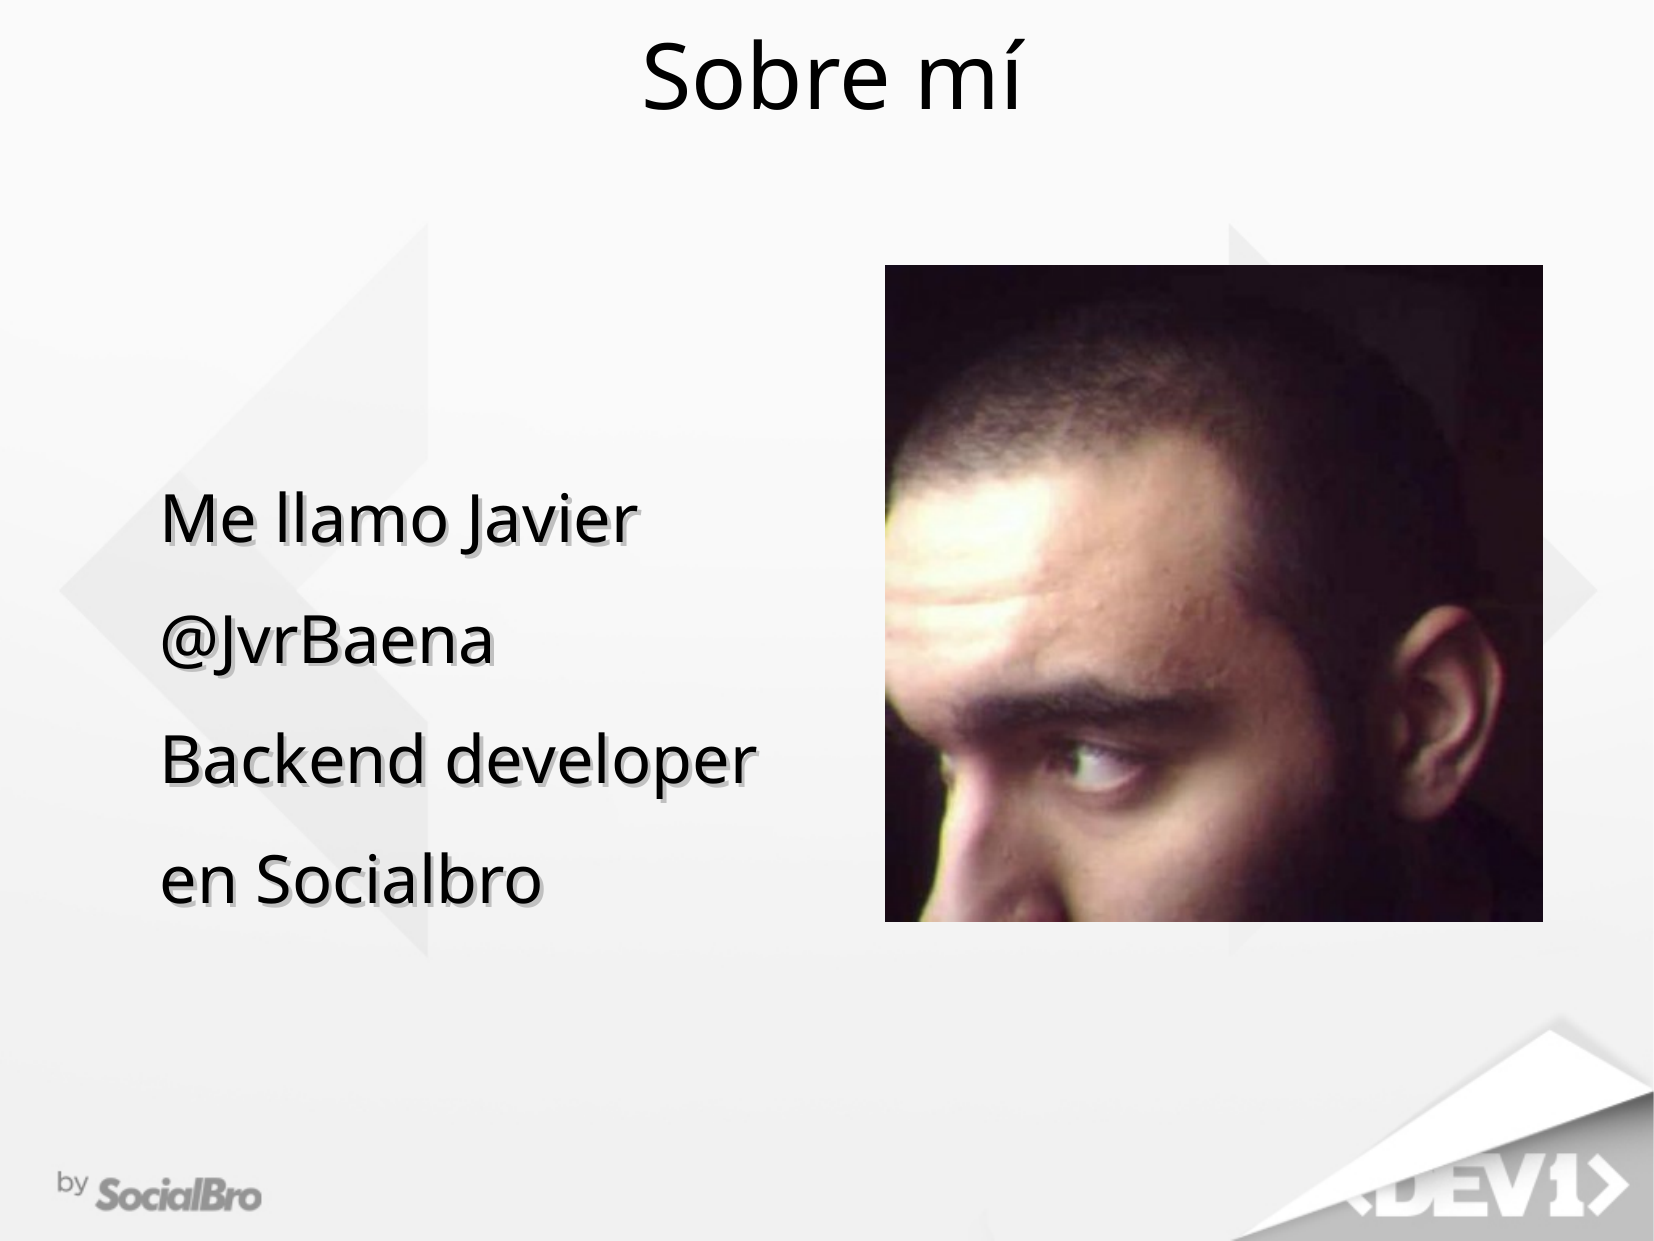

# Sobre mí
Me llamo Javier
@JvrBaena
Backend developer
en Socialbro